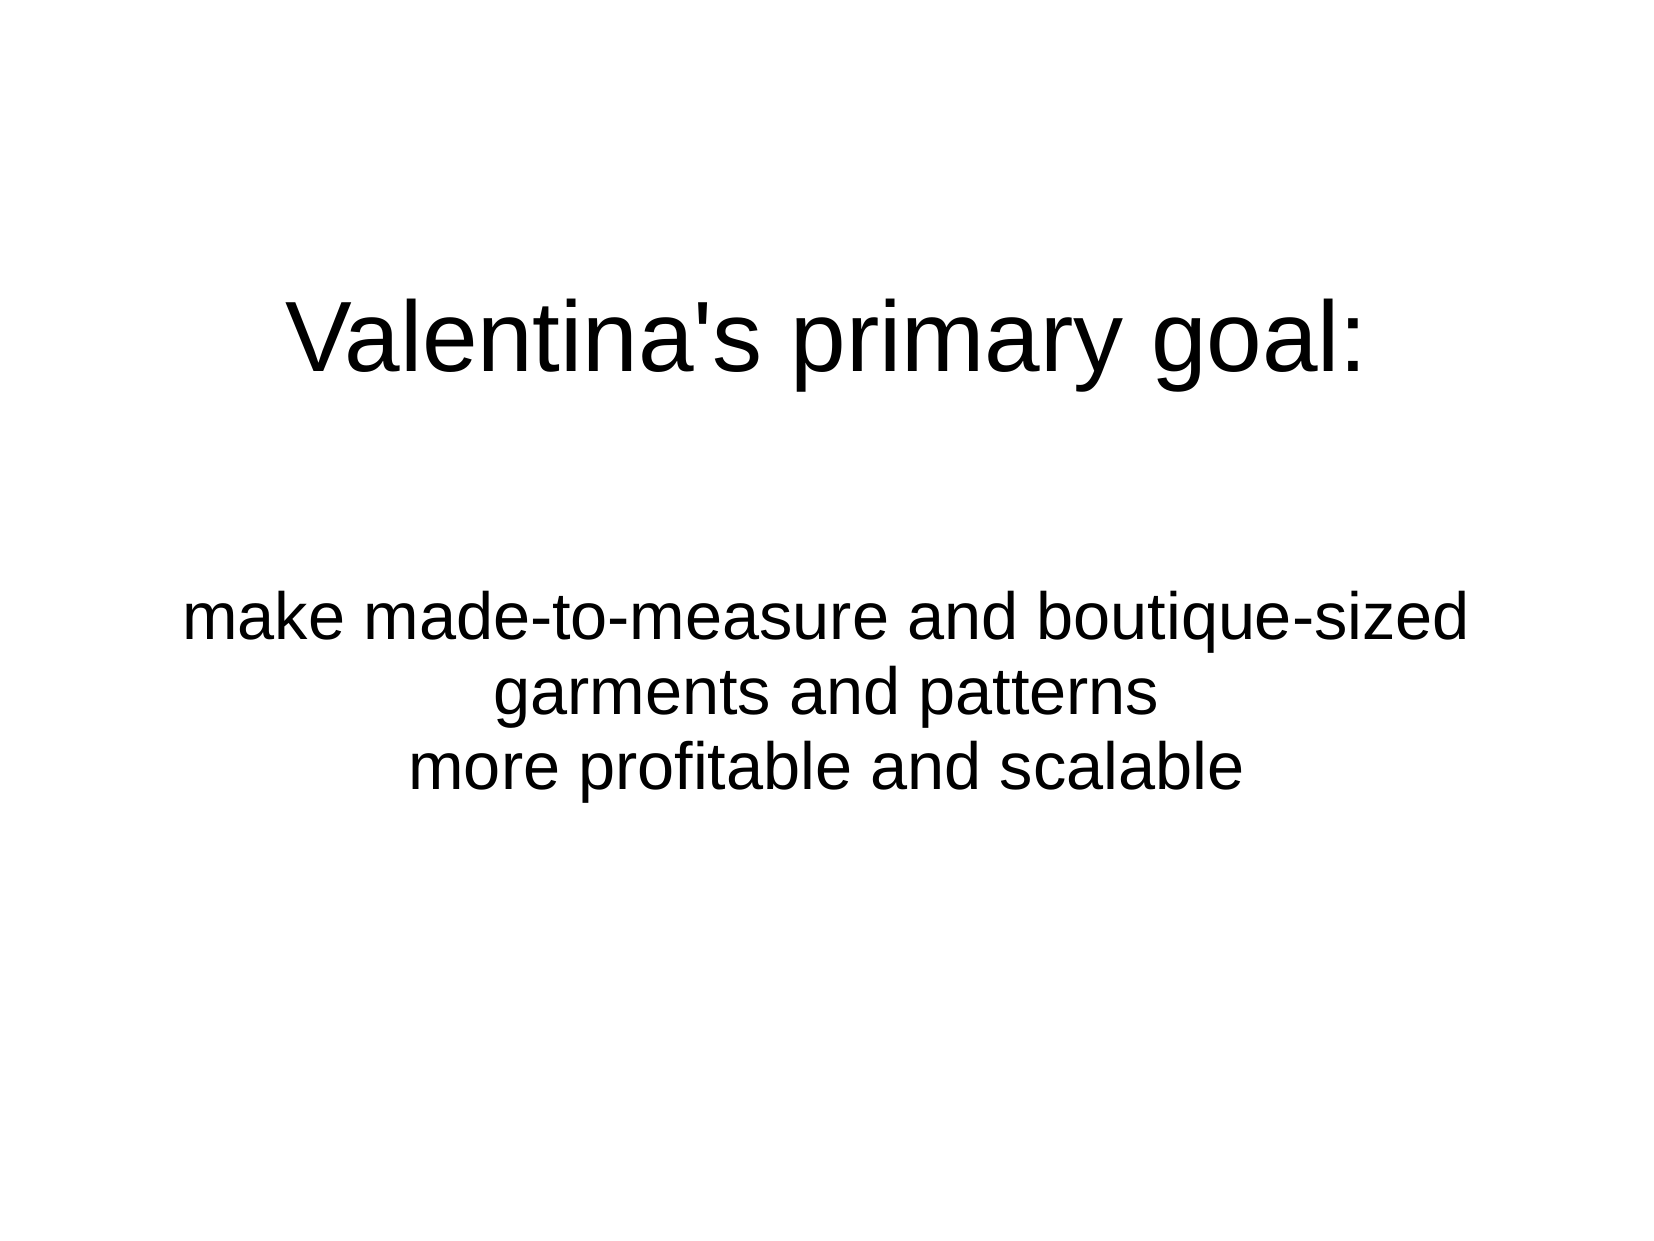

# Valentina's primary goal:
make made-to-measure and boutique-sized garments and patterns
more profitable and scalable